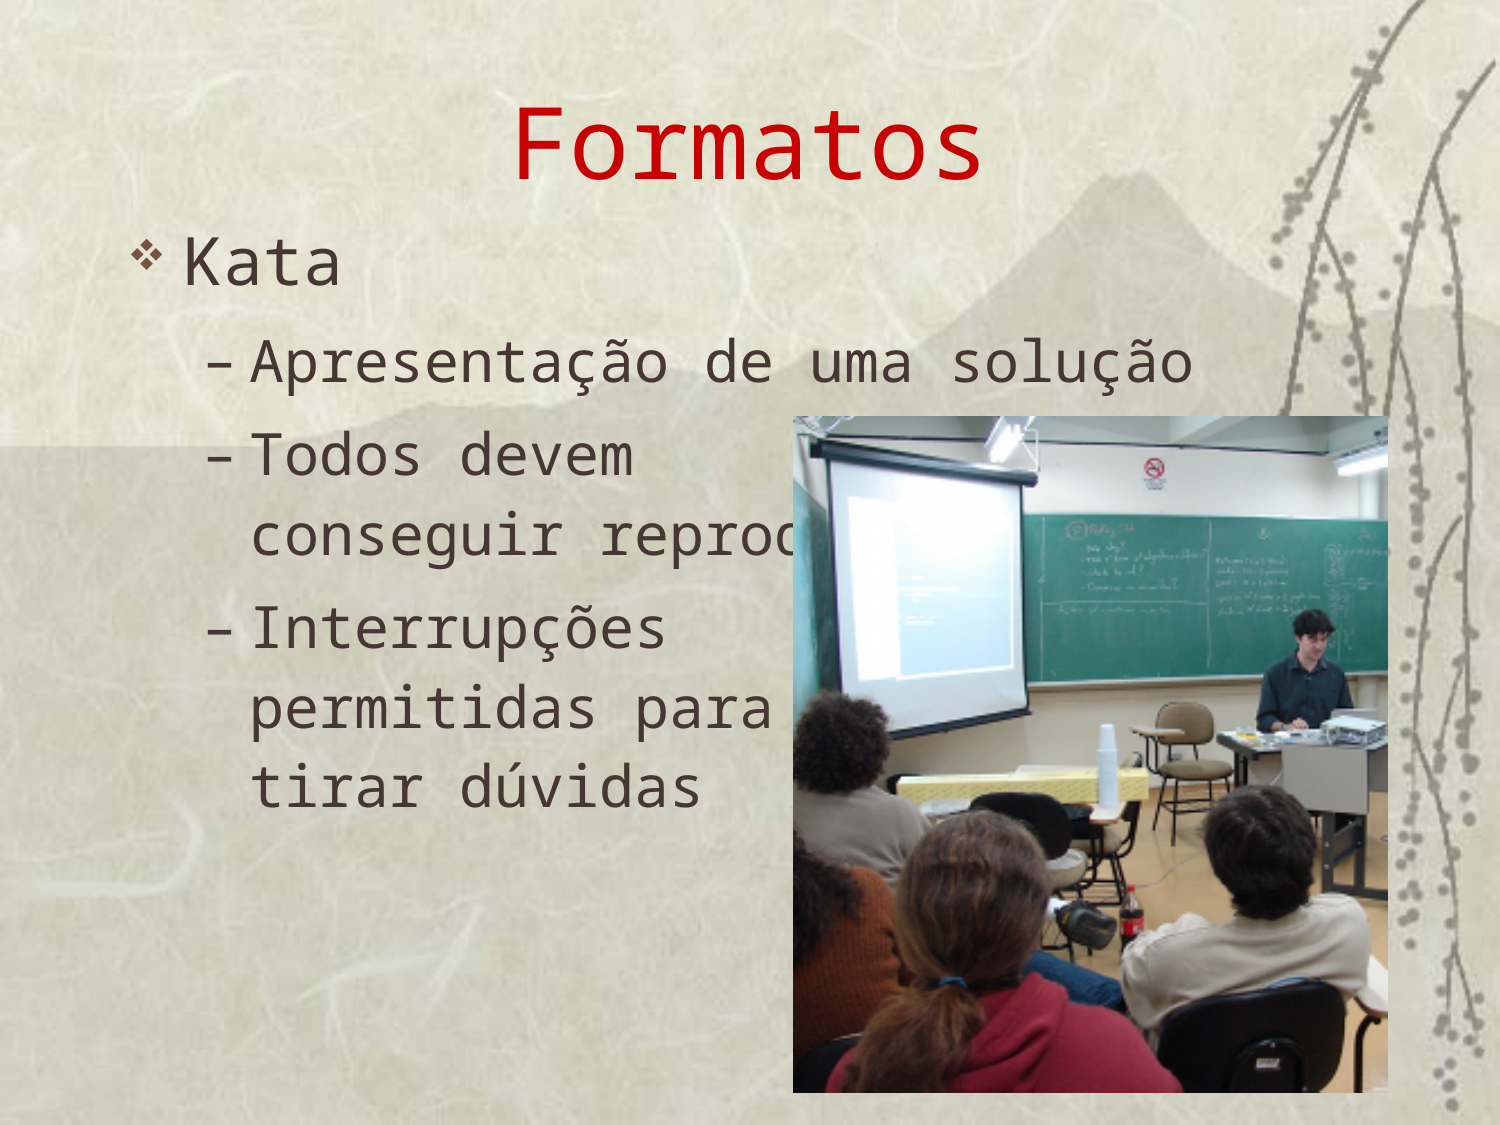

# Formatos
Kata
Apresentação de uma solução
Todos devem
conseguir reproduzir
Interrupções
permitidas para
tirar dúvidas